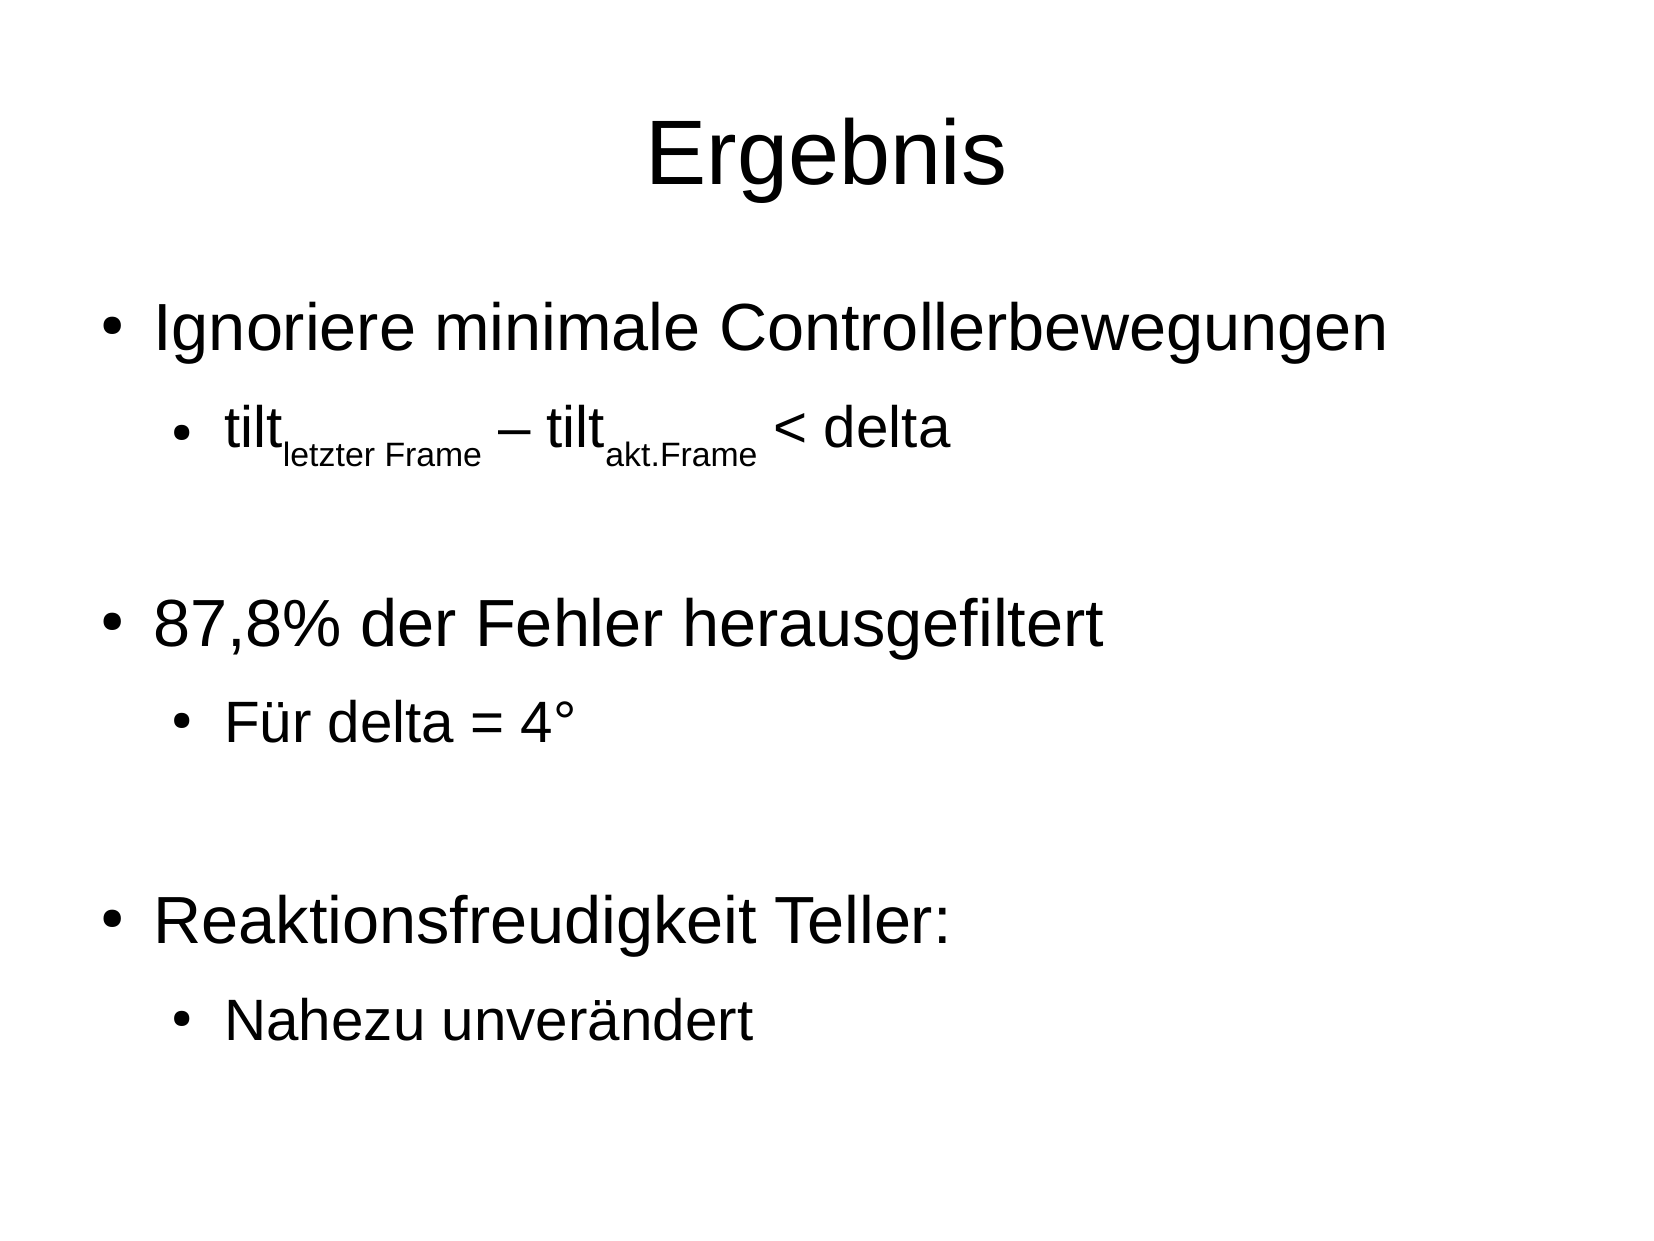

# Ergebnis
Ignoriere minimale Controllerbewegungen
tiltletzter Frame – tiltakt.Frame < delta
87,8% der Fehler herausgefiltert
Für delta = 4°
Reaktionsfreudigkeit Teller:
Nahezu unverändert